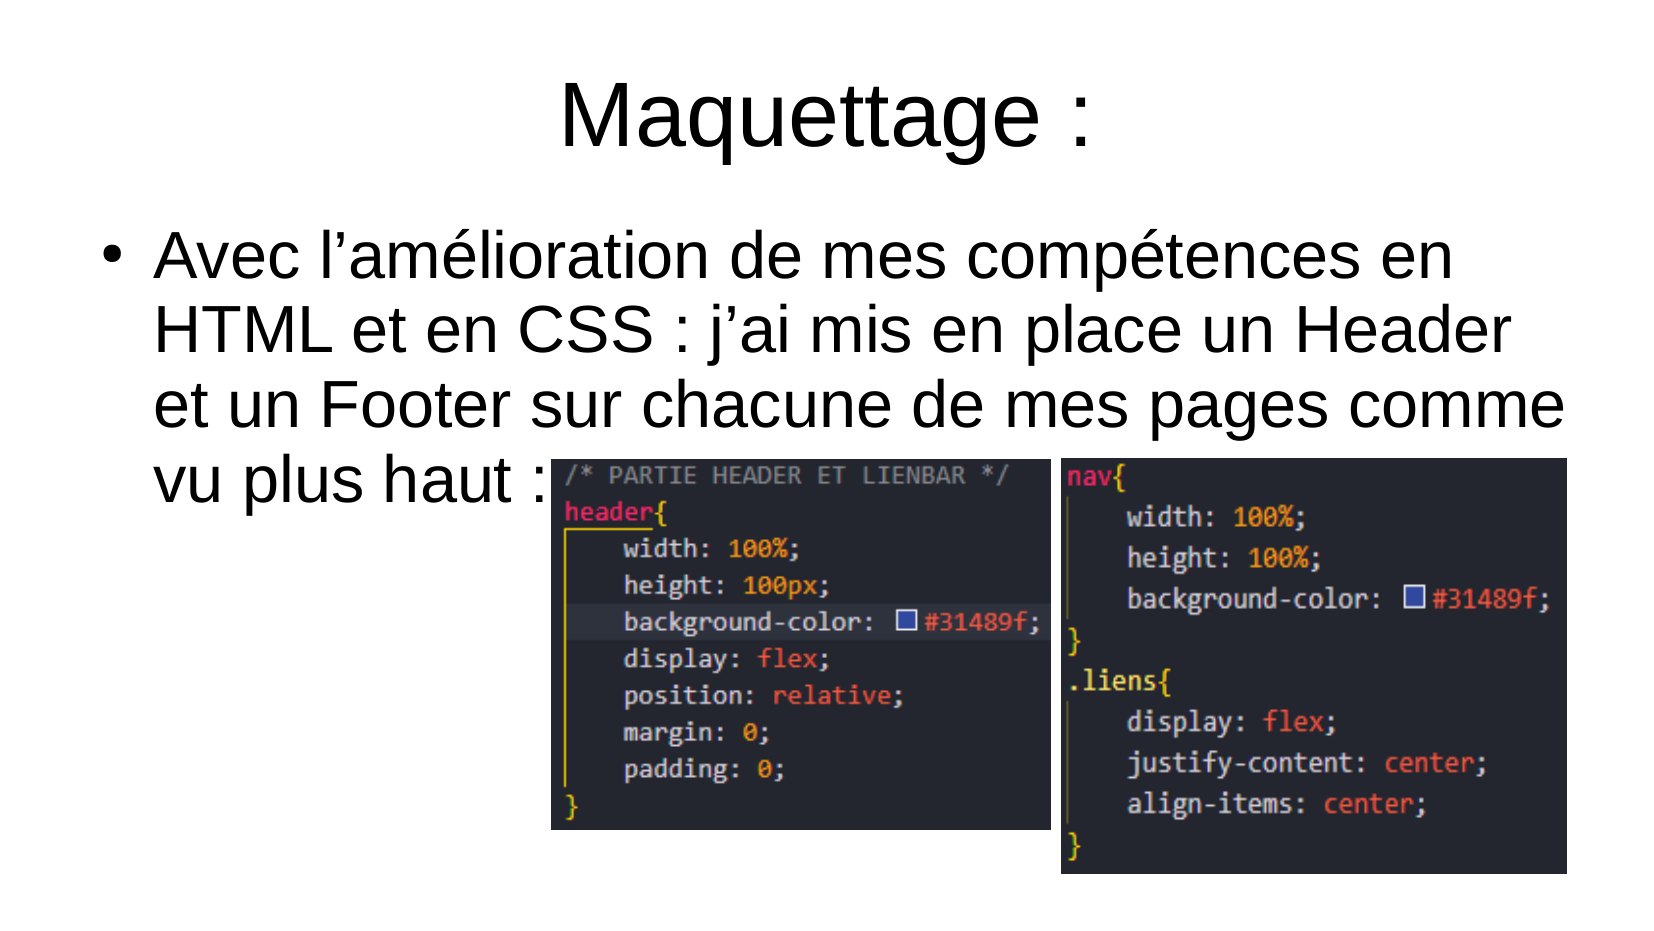

# Maquettage :
Avec l’amélioration de mes compétences en HTML et en CSS : j’ai mis en place un Header et un Footer sur chacune de mes pages comme vu plus haut :